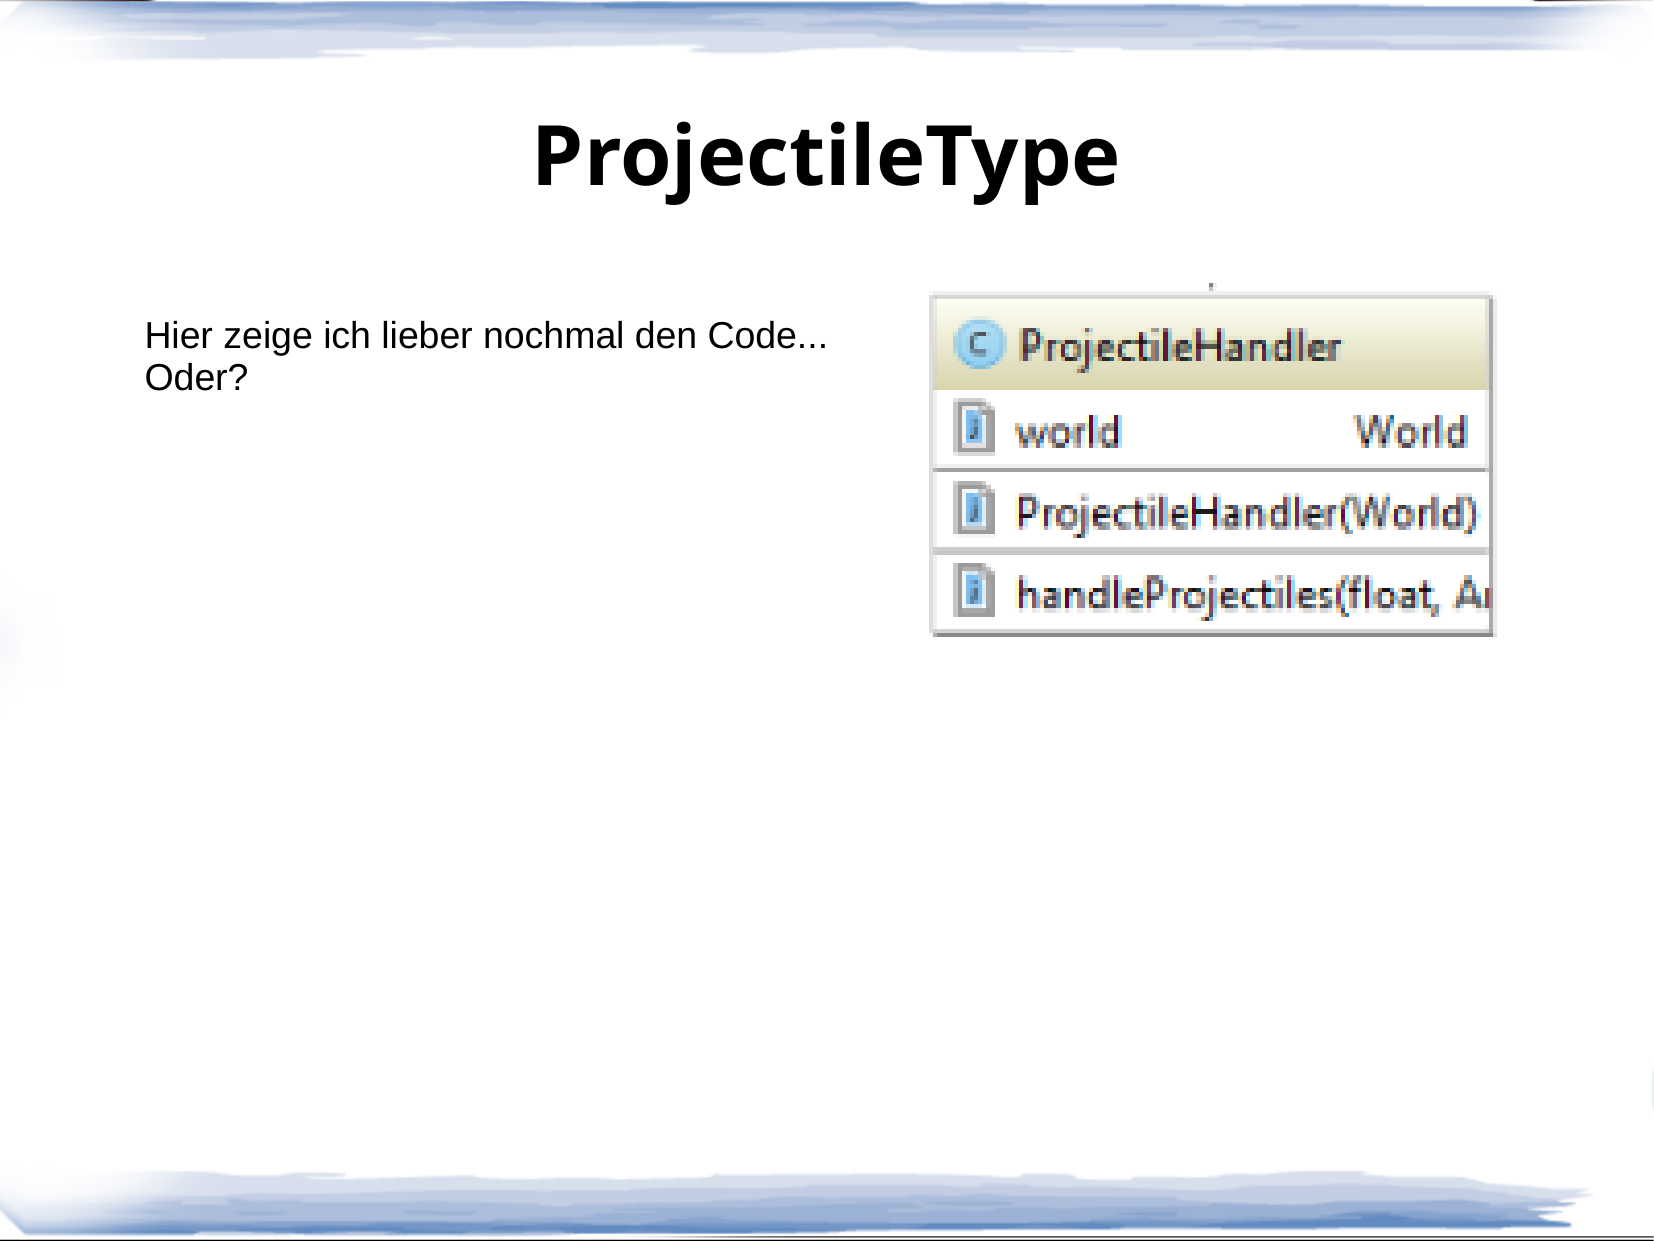

# ProjectileType
Hier zeige ich lieber nochmal den Code...
Oder?